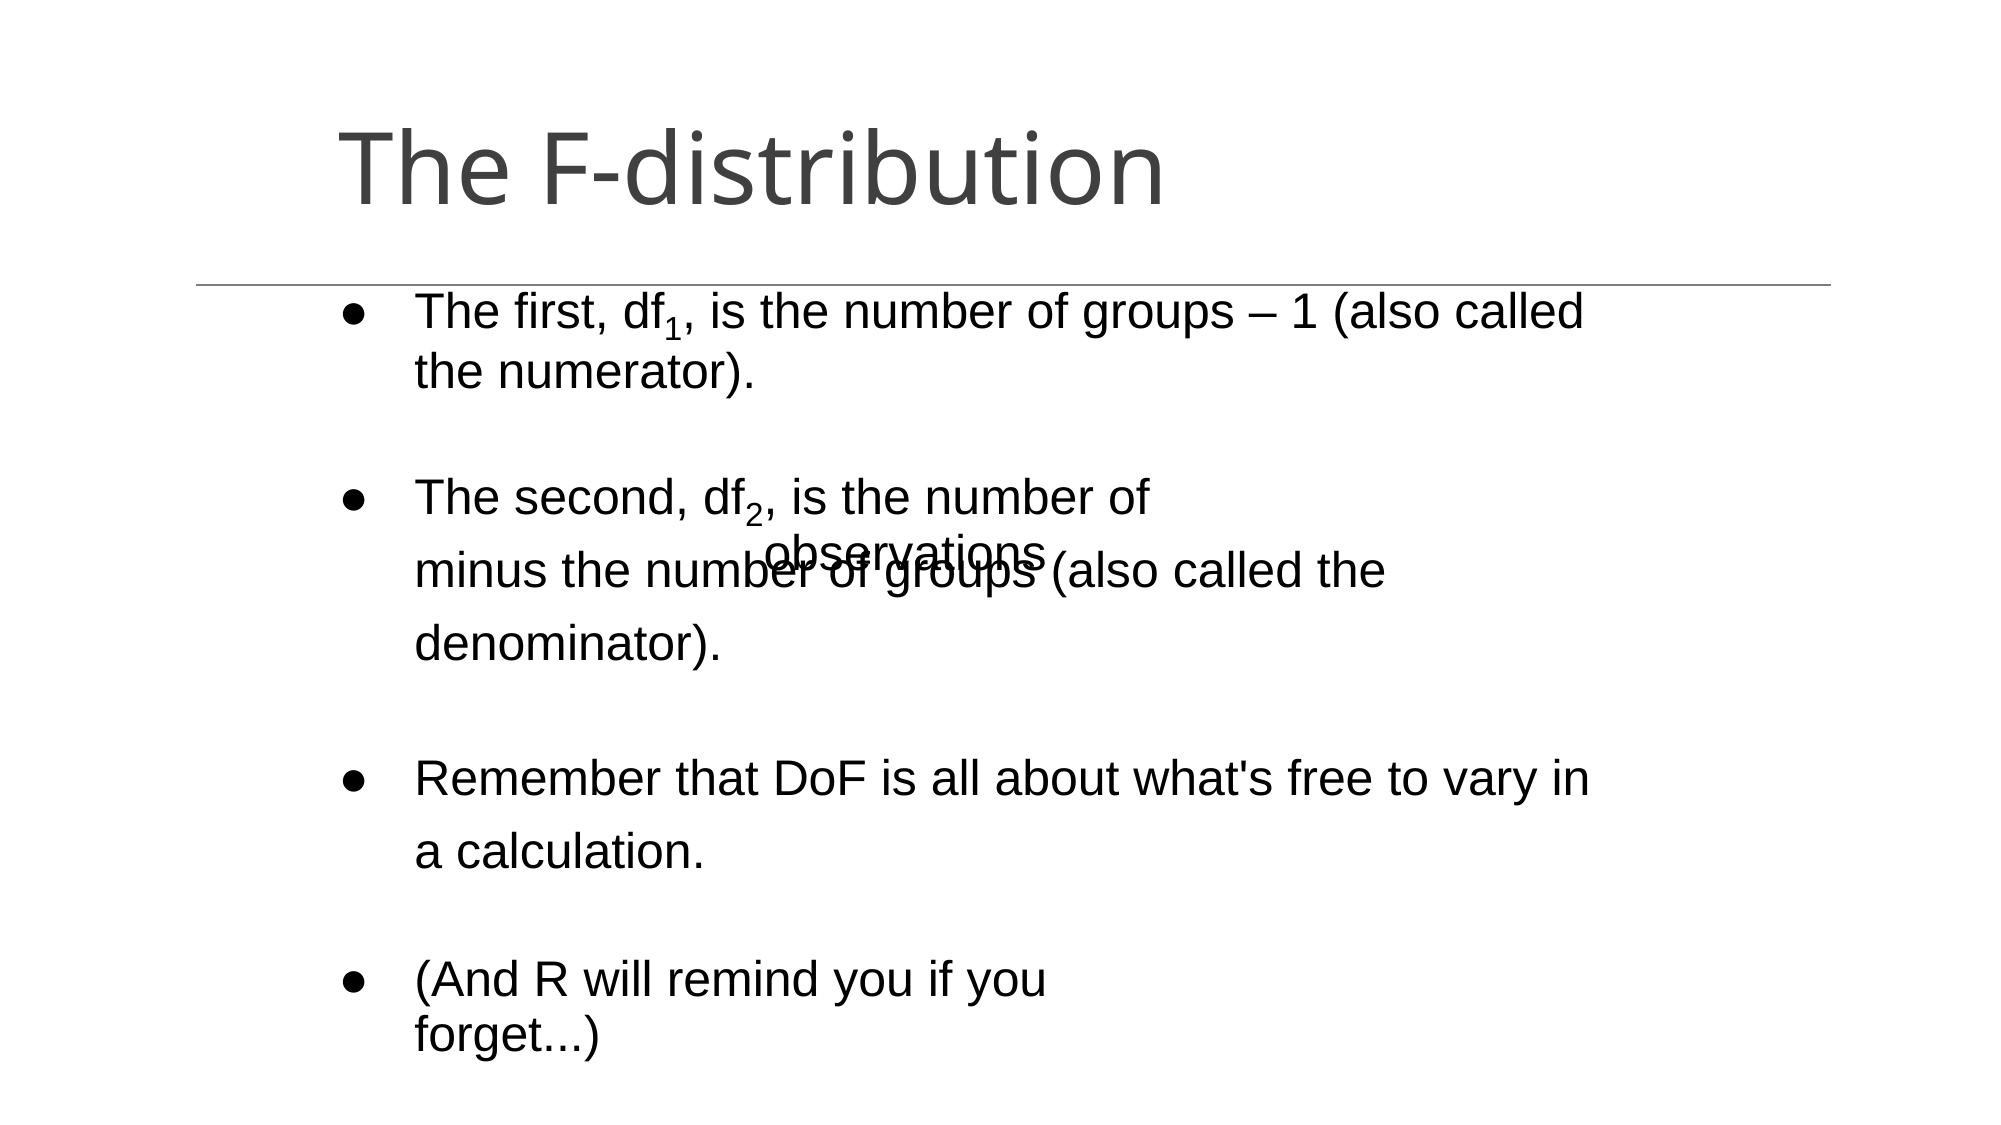

The F-distribution
●
The first, df
, is the number of groups – 1 (also called
1
the numerator).
●
The second, df
, is the number of observations
2
minus the number of groups (also called the
denominator).
●
Remember that DoF is all about what's free to vary in
a calculation.
●
(And R will remind you if you forget...)